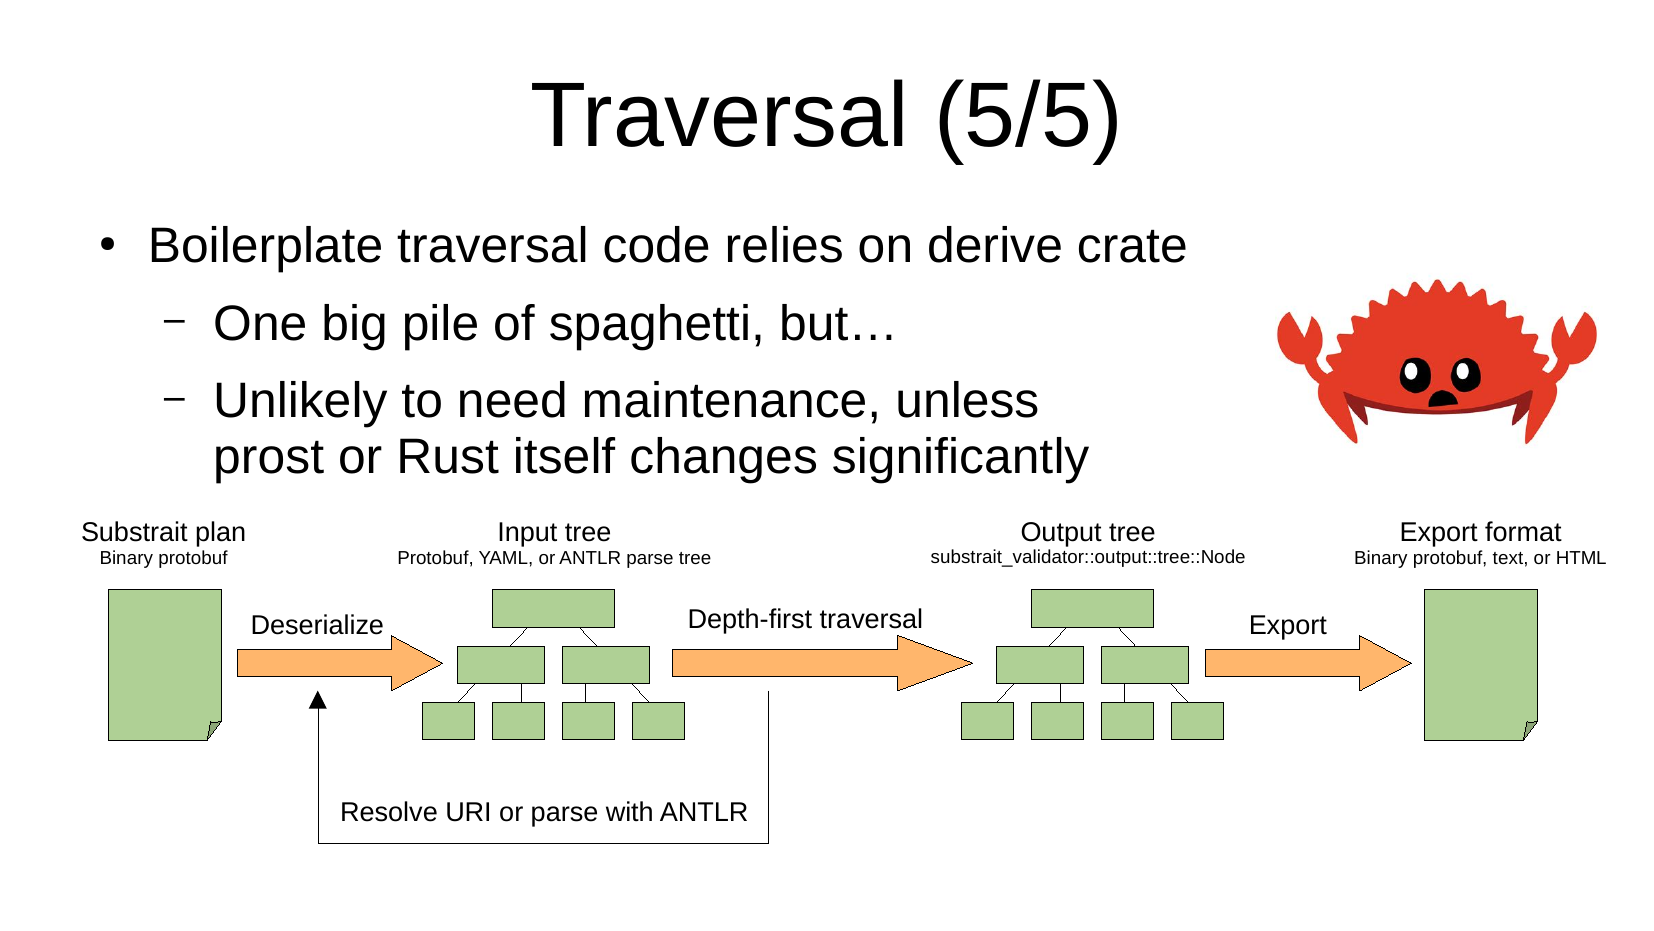

# Traversal (5/5)
Boilerplate traversal code relies on derive crate
One big pile of spaghetti, but…
Unlikely to need maintenance, unless
prost or Rust itself changes significantly
Output tree
substrait_validator::output::tree::Node
Input tree
Protobuf, YAML, or ANTLR parse tree
Substrait plan
Binary protobuf
Export format
Binary protobuf, text, or HTML
Depth-first traversal
Export
Deserialize
Resolve URI or parse with ANTLR